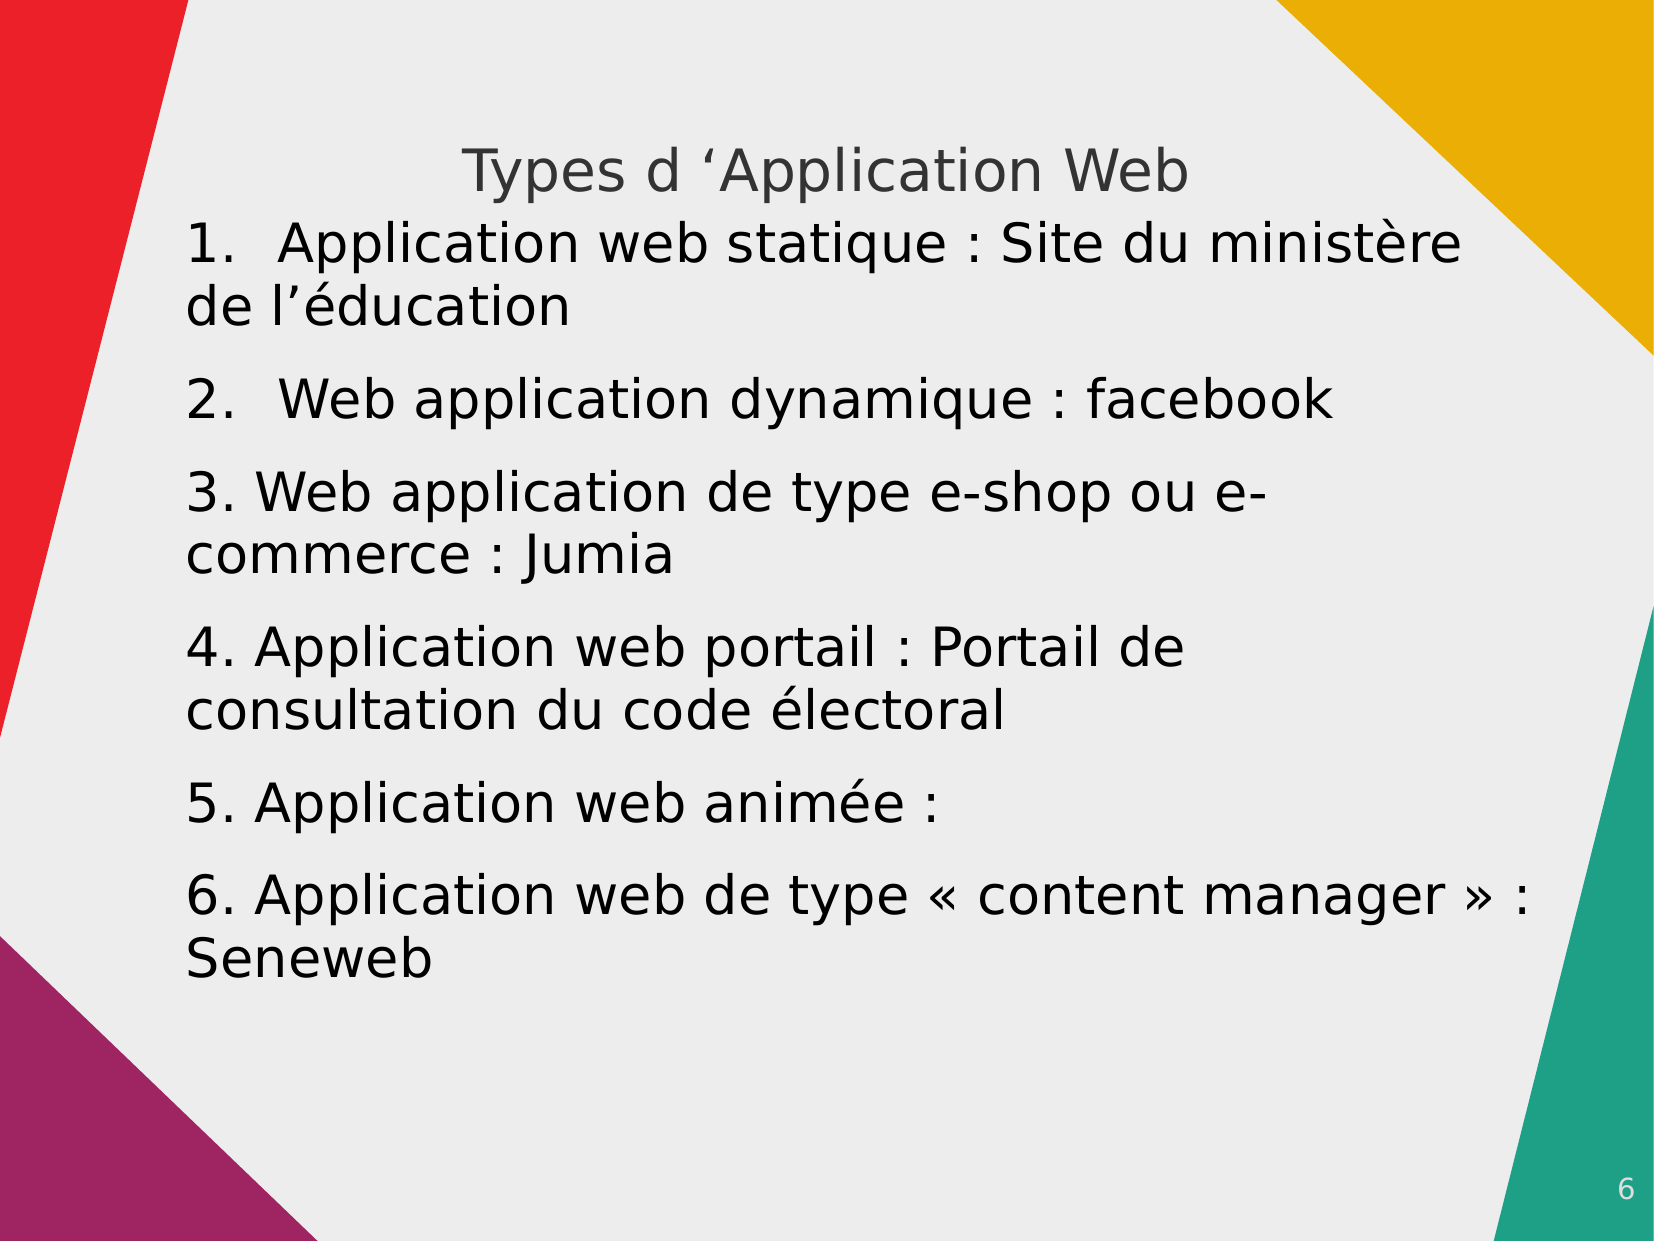

# Types d ‘Application Web
1.	 Application web statique : Site du ministère de l’éducation
2.	 Web application dynamique : facebook
3. Web application de type e-shop ou e-commerce : Jumia
4. Application web portail : Portail de consultation du code électoral
5. Application web animée :
6. Application web de type « content manager » : Seneweb
6